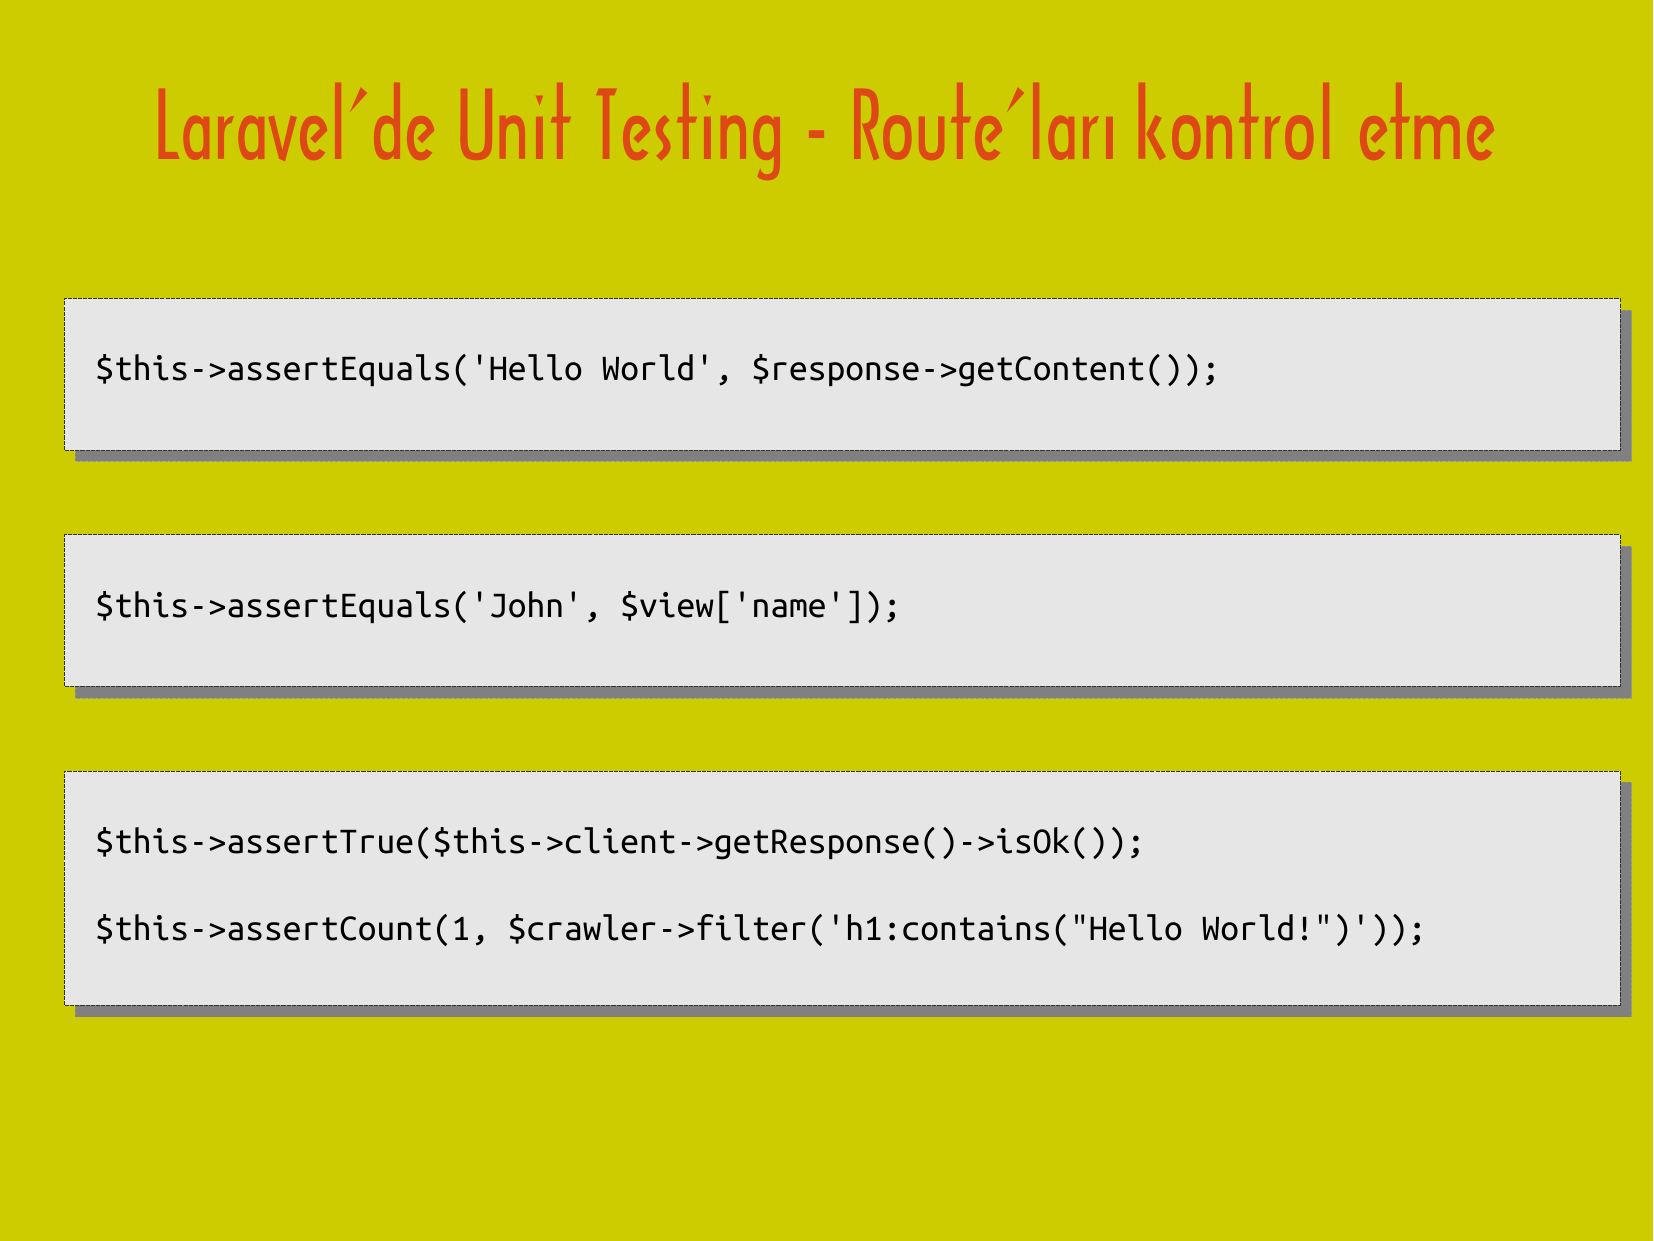

Laravel'de Unit Testing - Route'ları kontrol etme
$this->assertEquals('Hello World', $response->getContent());
$this->assertEquals('John', $view['name']);
$this->assertTrue($this->client->getResponse()->isOk());
$this->assertCount(1, $crawler->filter('h1:contains("Hello World!")'));